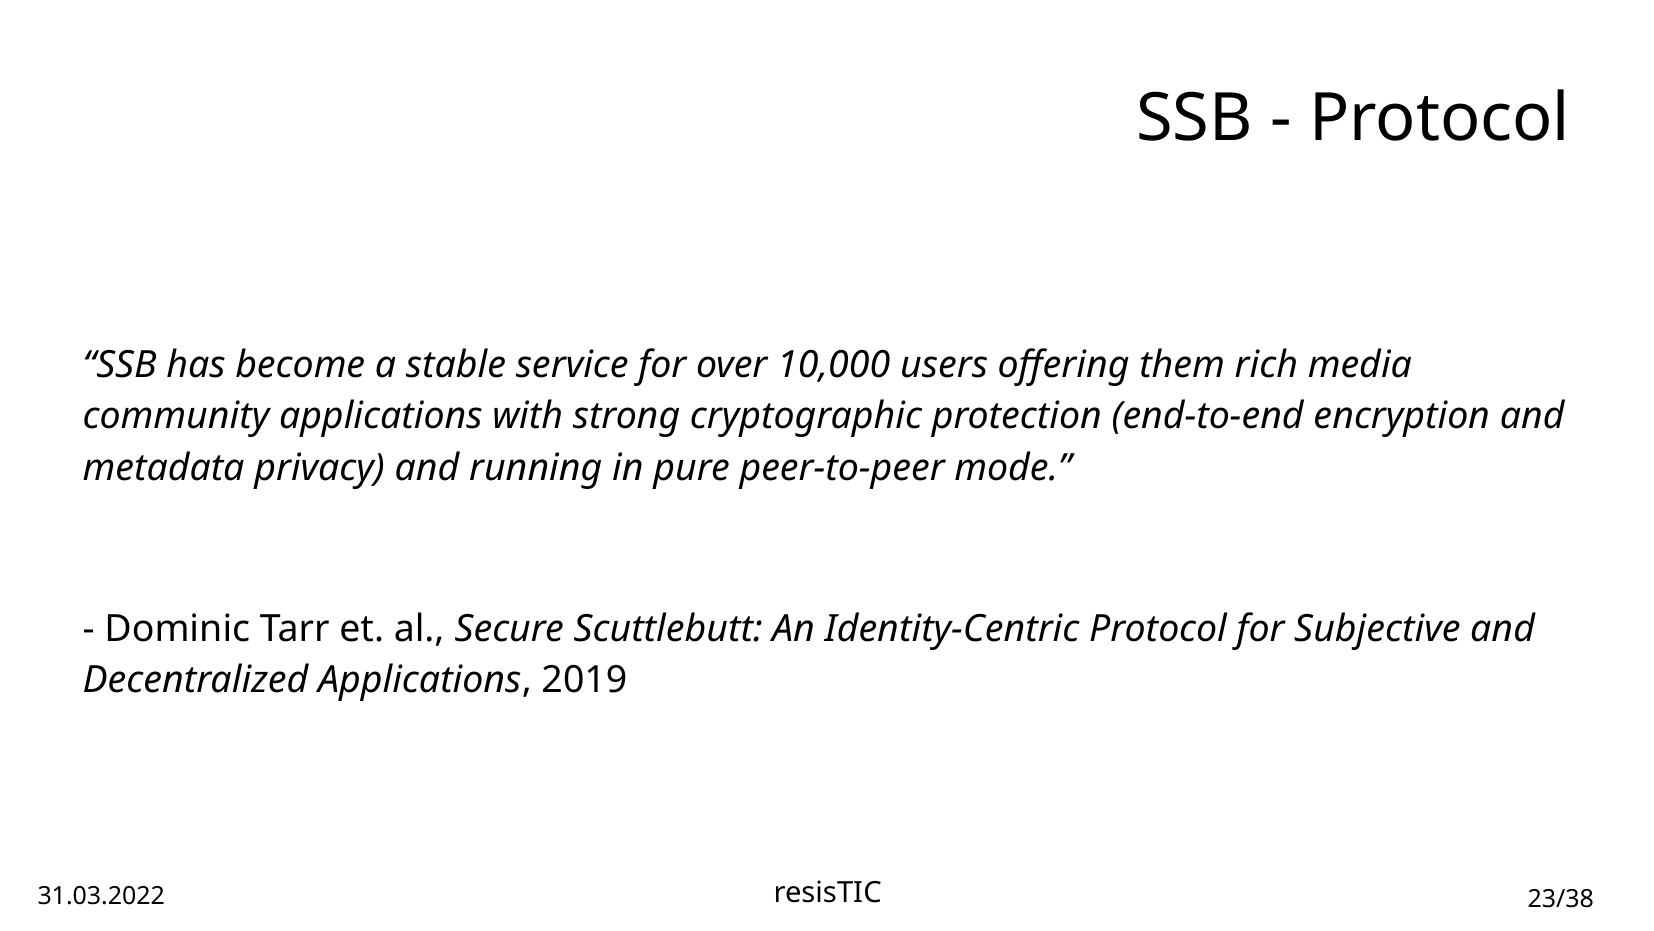

# SSB - Protocol
“SSB has become a stable service for over 10,000 users offering them rich media community applications with strong cryptographic protection (end-to-end encryption and metadata privacy) and running in pure peer-to-peer mode.”
- Dominic Tarr et. al., Secure Scuttlebutt: An Identity-Centric Protocol for Subjective and Decentralized Applications, 2019
23/38